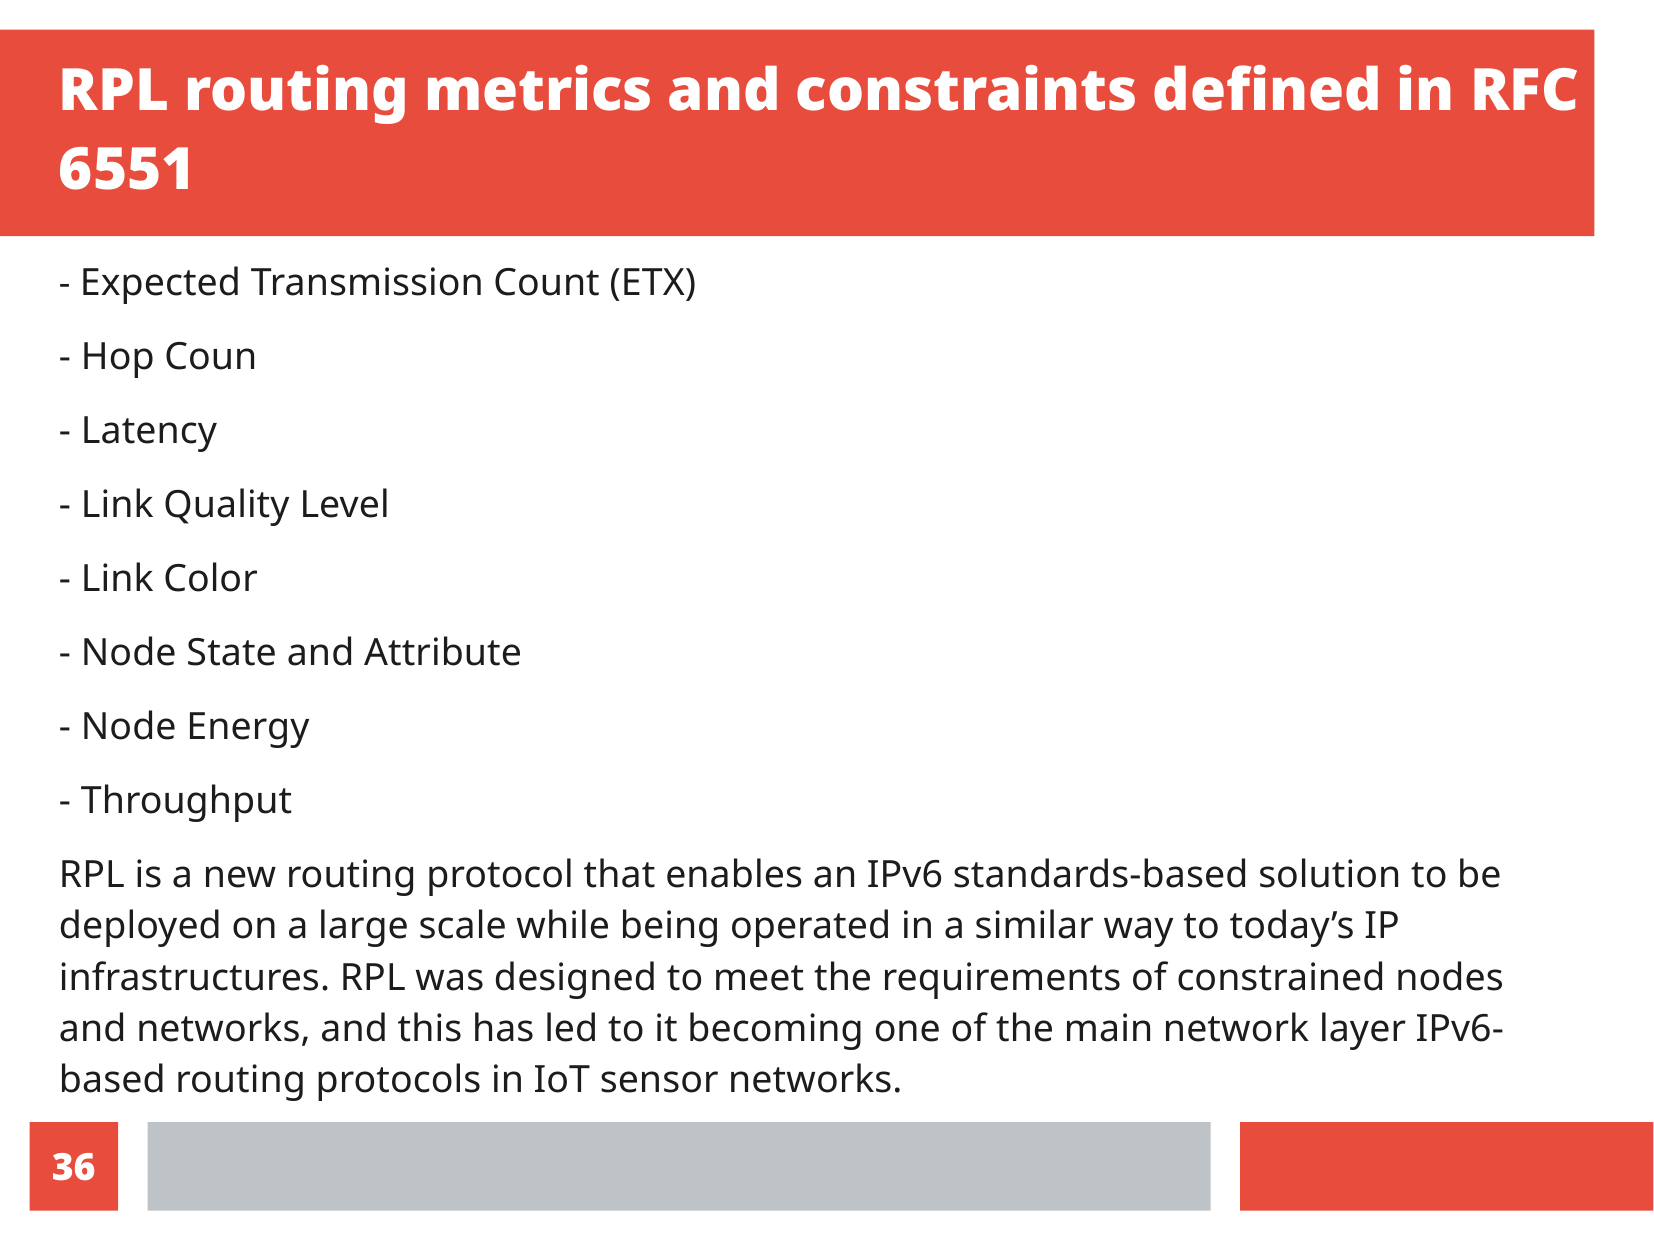

# RPL routing metrics and constraints defined in RFC 6551
- Expected Transmission Count (ETX)
- Hop Coun
- Latency
- Link Quality Level
- Link Color
- Node State and Attribute
- Node Energy
- Throughput
RPL is a new routing protocol that enables an IPv6 standards-based solution to be deployed on a large scale while being operated in a similar way to today’s IP infrastructures. RPL was designed to meet the requirements of constrained nodes and networks, and this has led to it becoming one of the main network layer IPv6-based routing protocols in IoT sensor networks.
36